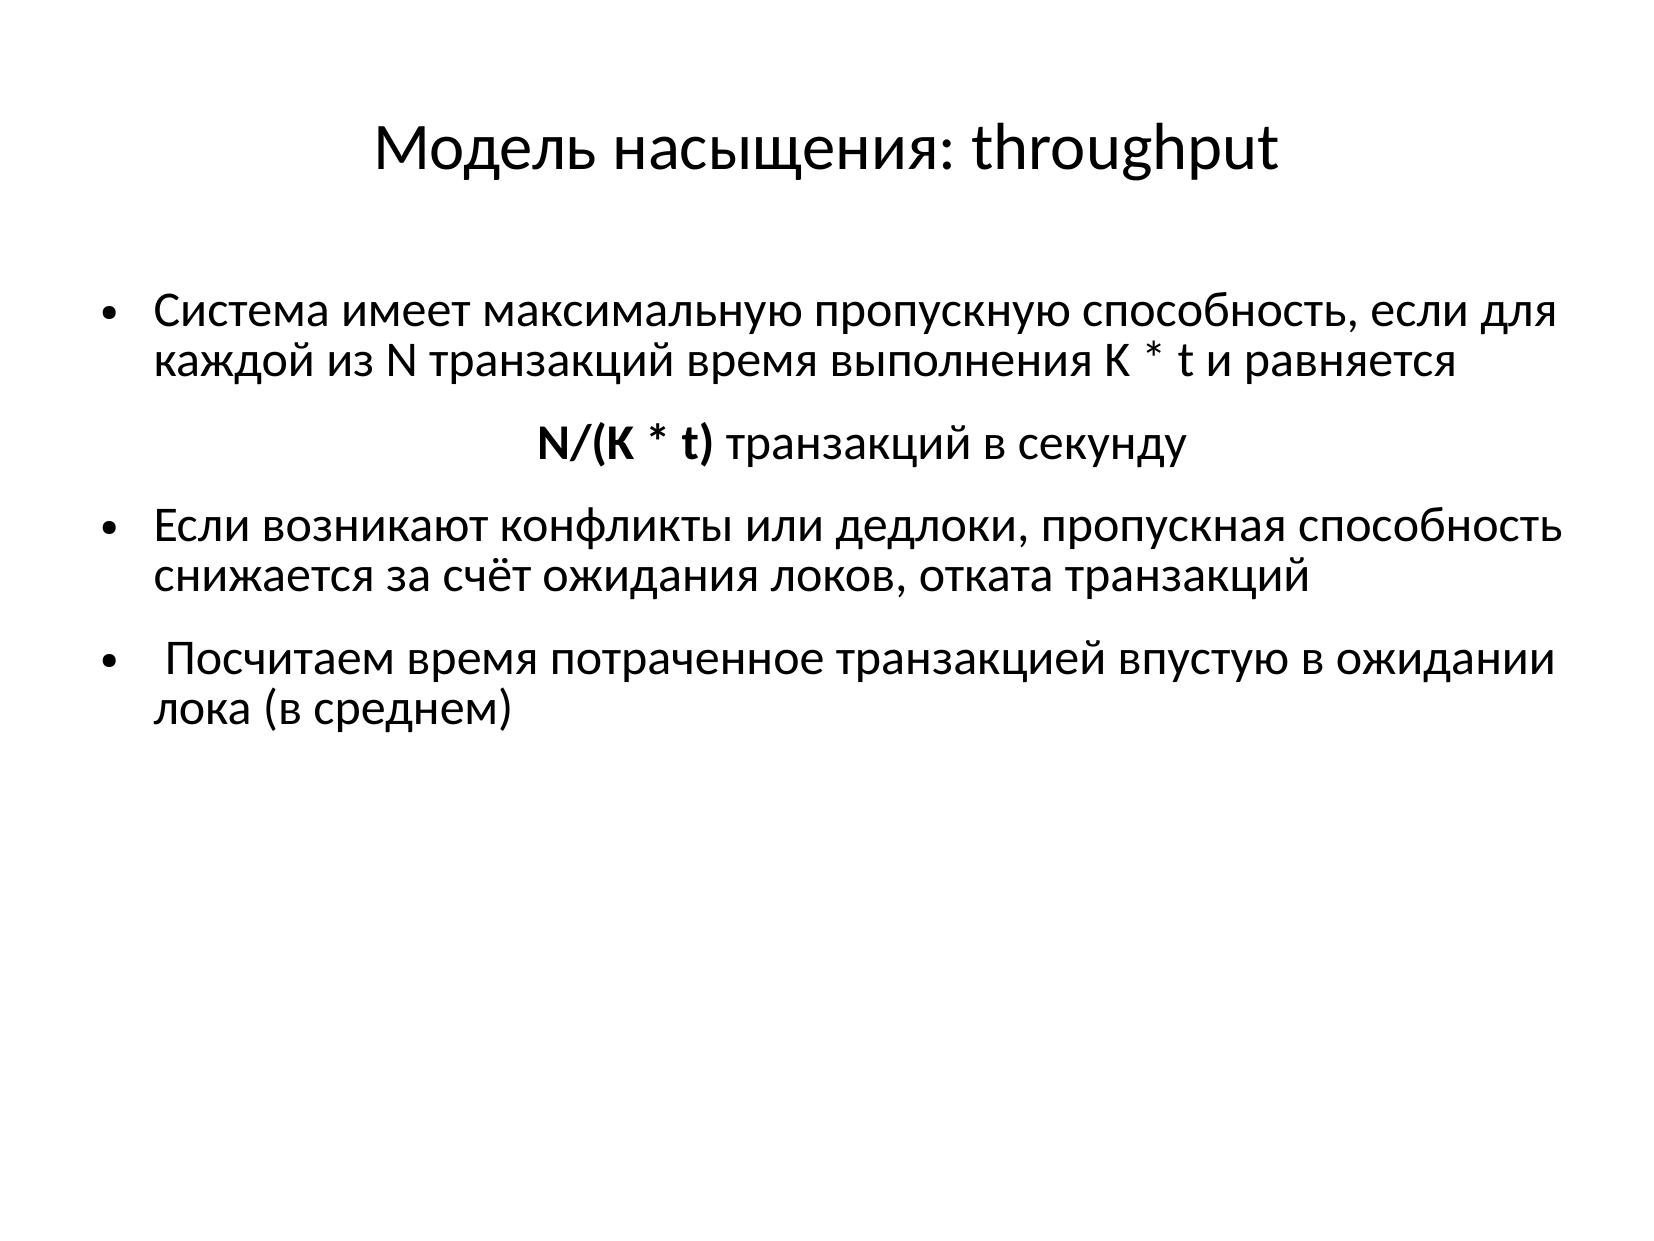

# Модель насыщения: throughput
Система имеет максимальную пропускную способность, если для каждой из N транзакций время выполнения K * t и равняется
N/(K * t) транзакций в секунду
Если возникают конфликты или дедлоки, пропускная способность снижается за счёт ожидания локов, отката транзакций
 Посчитаем время потраченное транзакцией впустую в ожидании лока (в среднем)